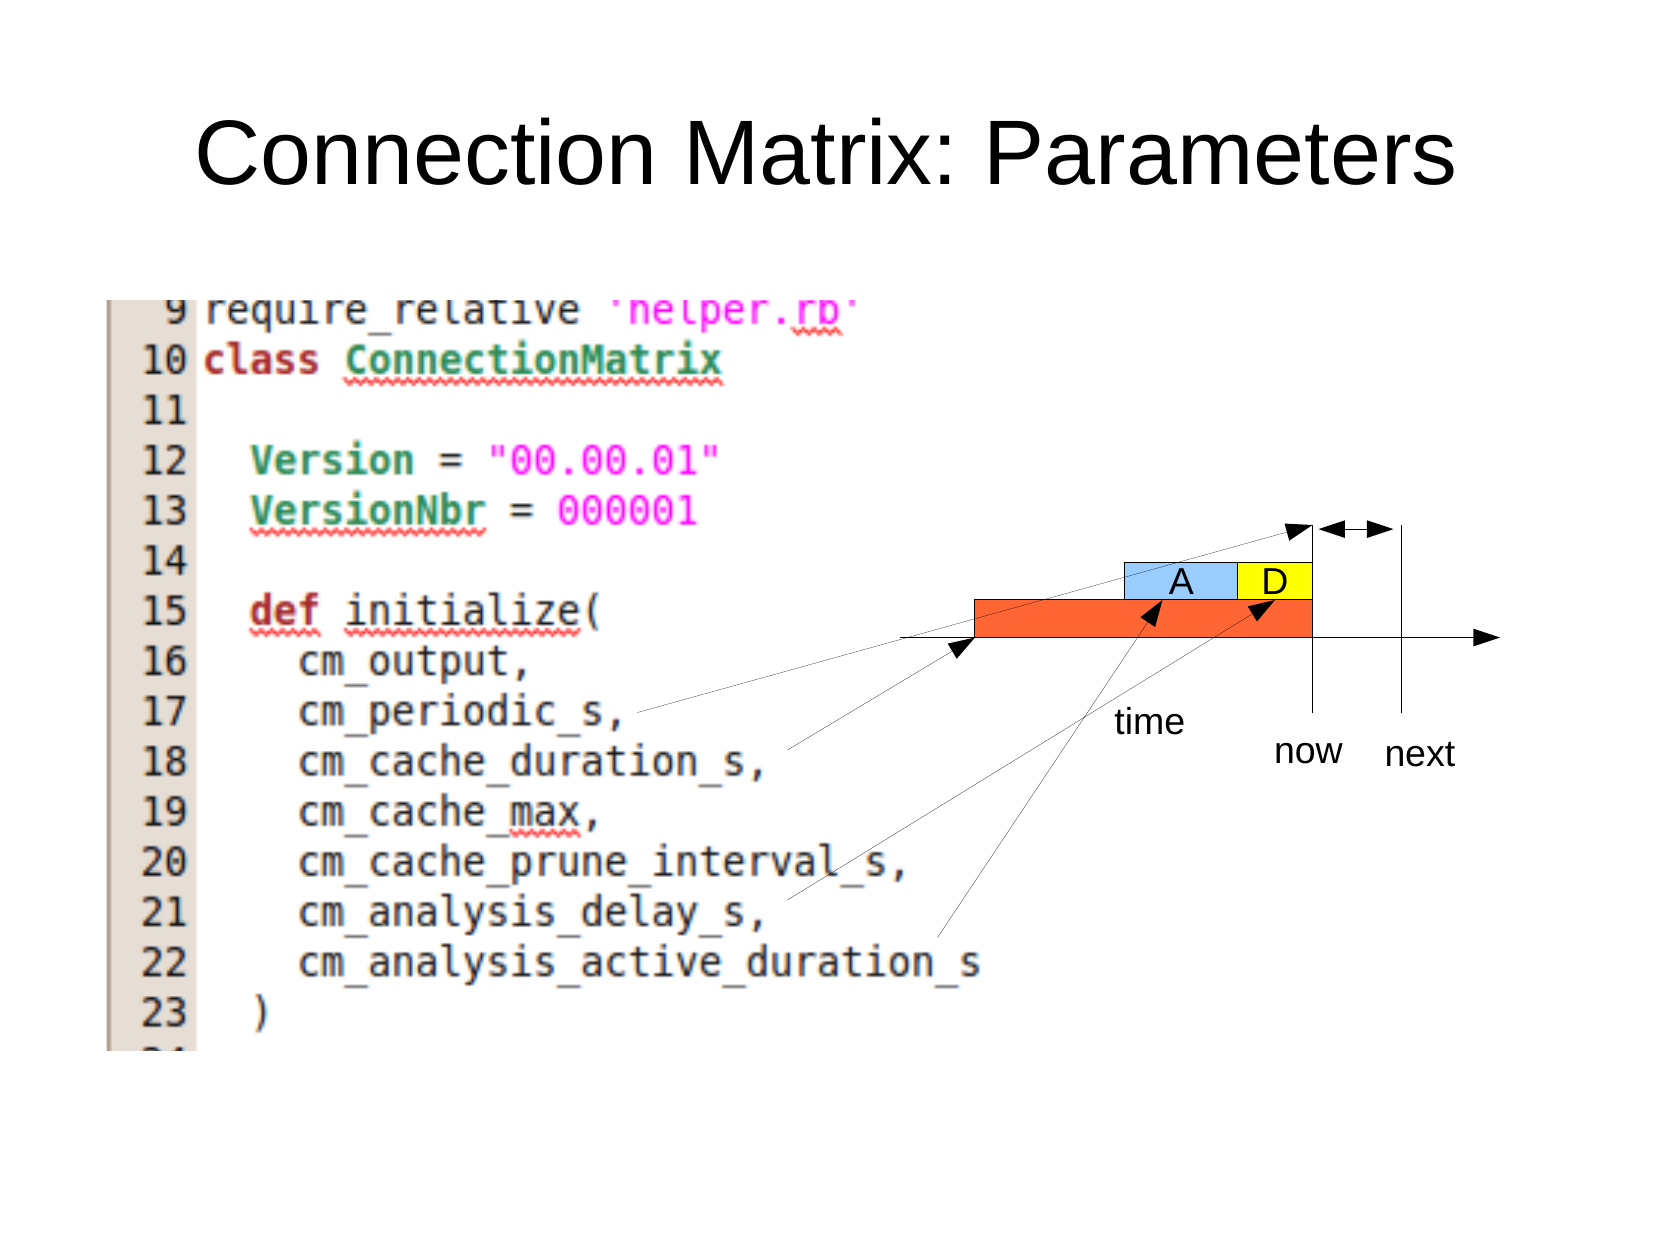

# Connection Matrix: Parameters
A
D
time
now
next